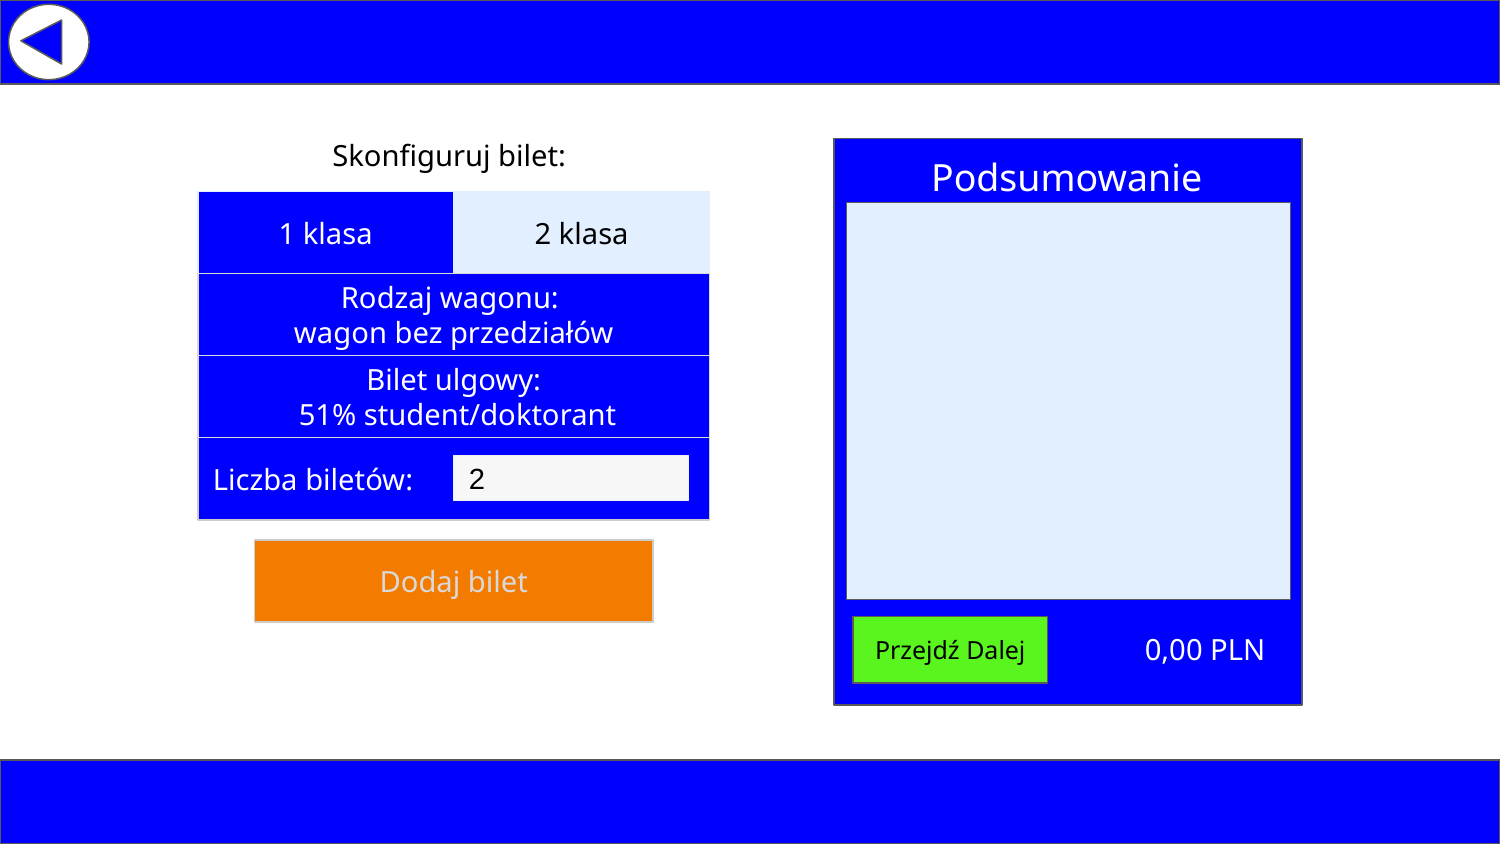

Skonfiguruj bilet:
Podsumowanie
Przejdź Dalej
0,00 PLN
1 klasa
2 klasa
Rodzaj wagonu:
wagon bez przedziałów
Bilet ulgowy:
 51% student/doktorant
Liczba biletów:
2
Dodaj bilet